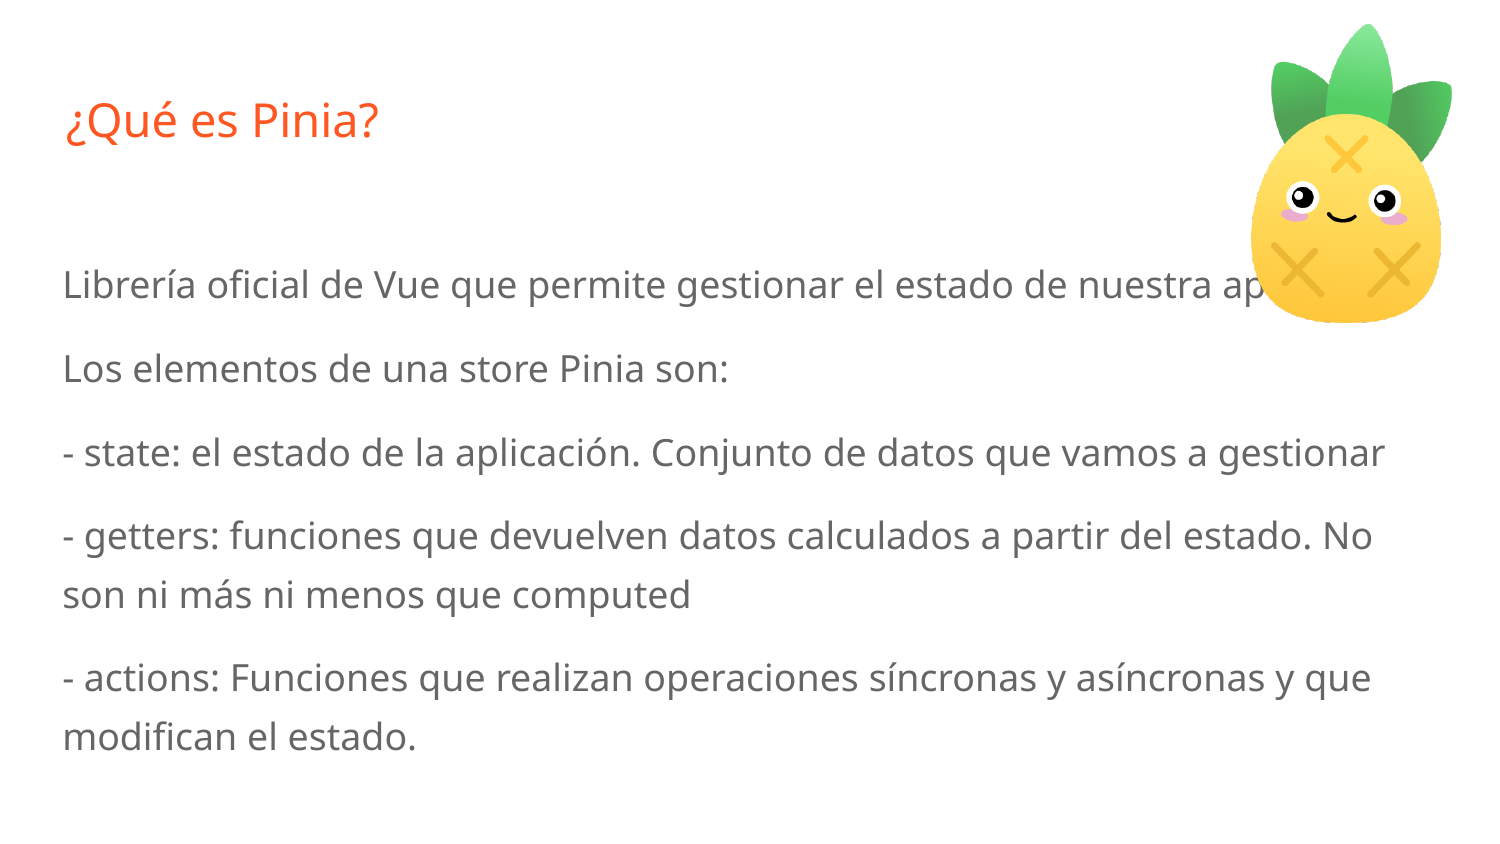

# ¿Qué es Pinia?
Librería oficial de Vue que permite gestionar el estado de nuestra aplicación
Los elementos de una store Pinia son:
- state: el estado de la aplicación. Conjunto de datos que vamos a gestionar
- getters: funciones que devuelven datos calculados a partir del estado. No son ni más ni menos que computed
- actions: Funciones que realizan operaciones síncronas y asíncronas y que modifican el estado.